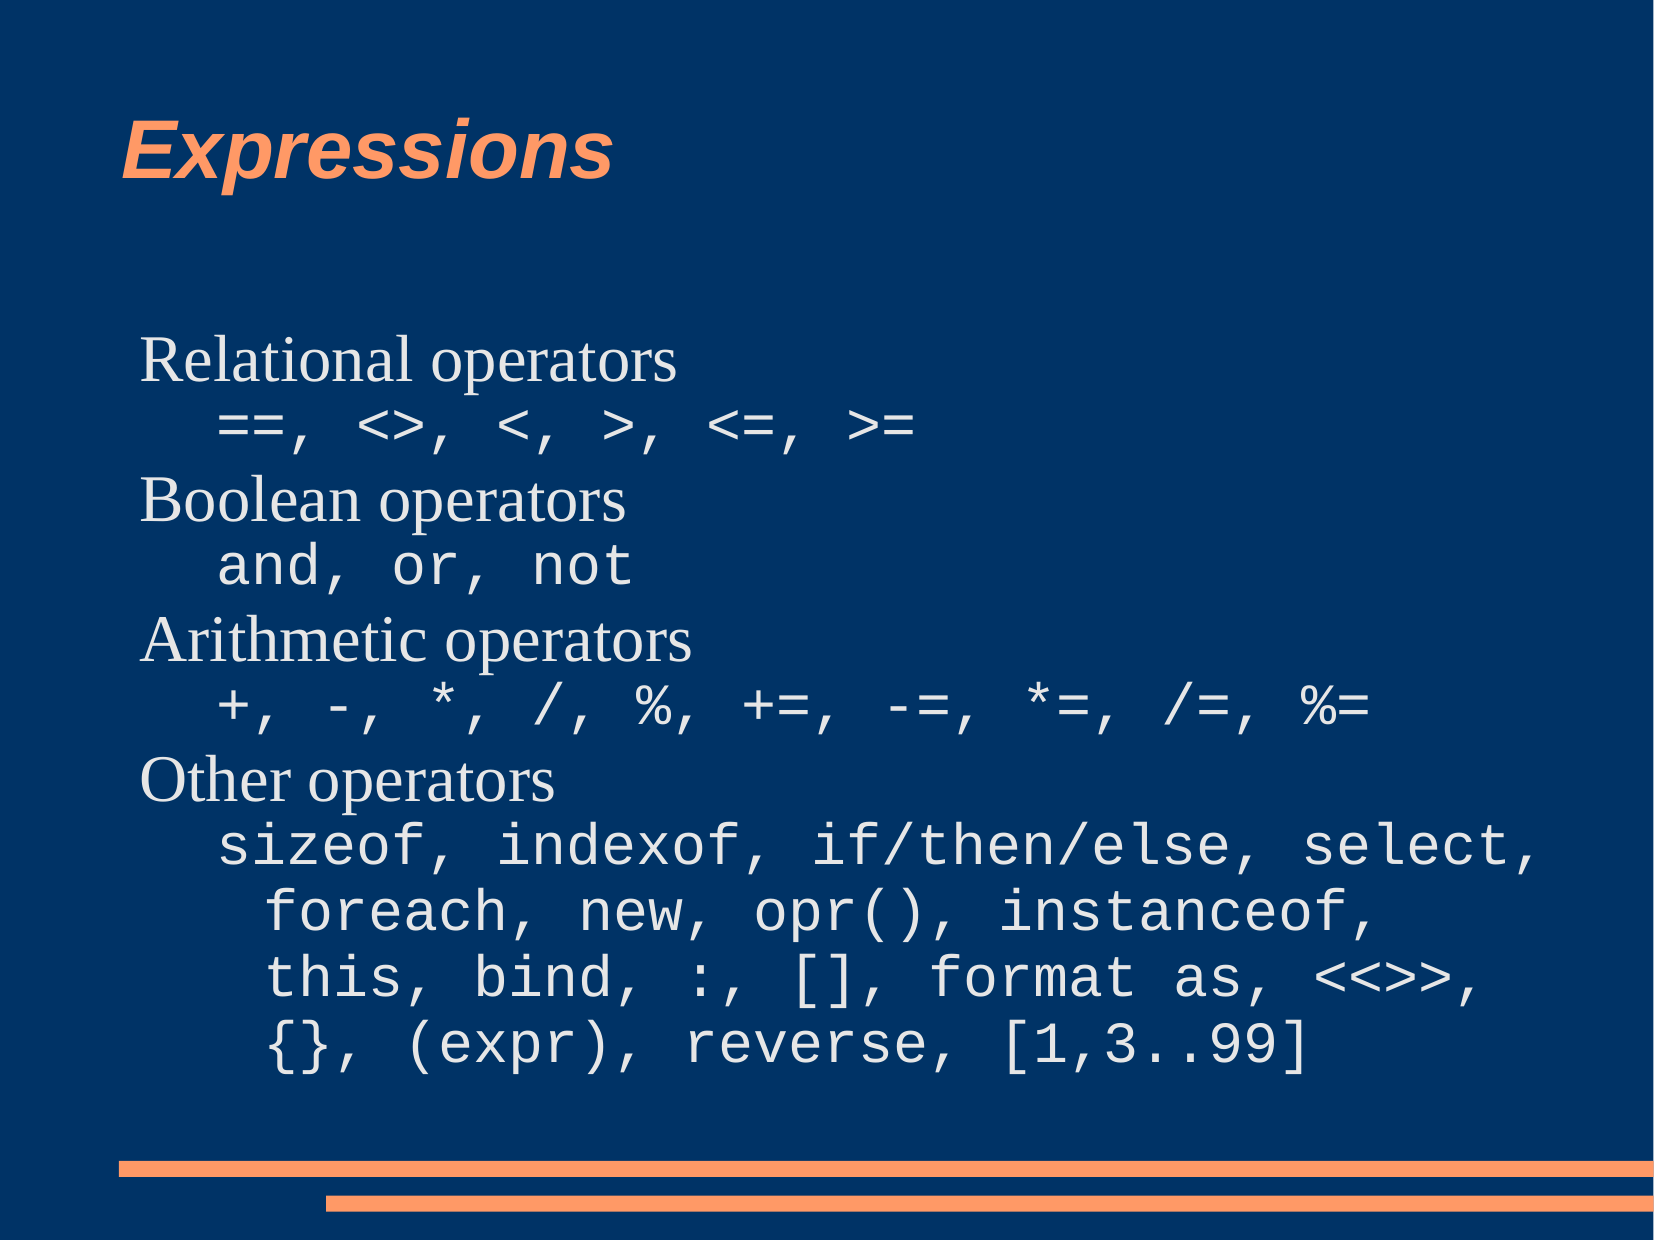

# Expressions
Relational operators
==, <>, <, >, <=, >=
Boolean operators
and, or, not
Arithmetic operators
+, -, *, /, %, +=, -=, *=, /=, %=
Other operators
sizeof, indexof, if/then/else, select, foreach, new, opr(), instanceof, this, bind, :, [], format as, <<>>, {}, (expr), reverse, [1,3..99]